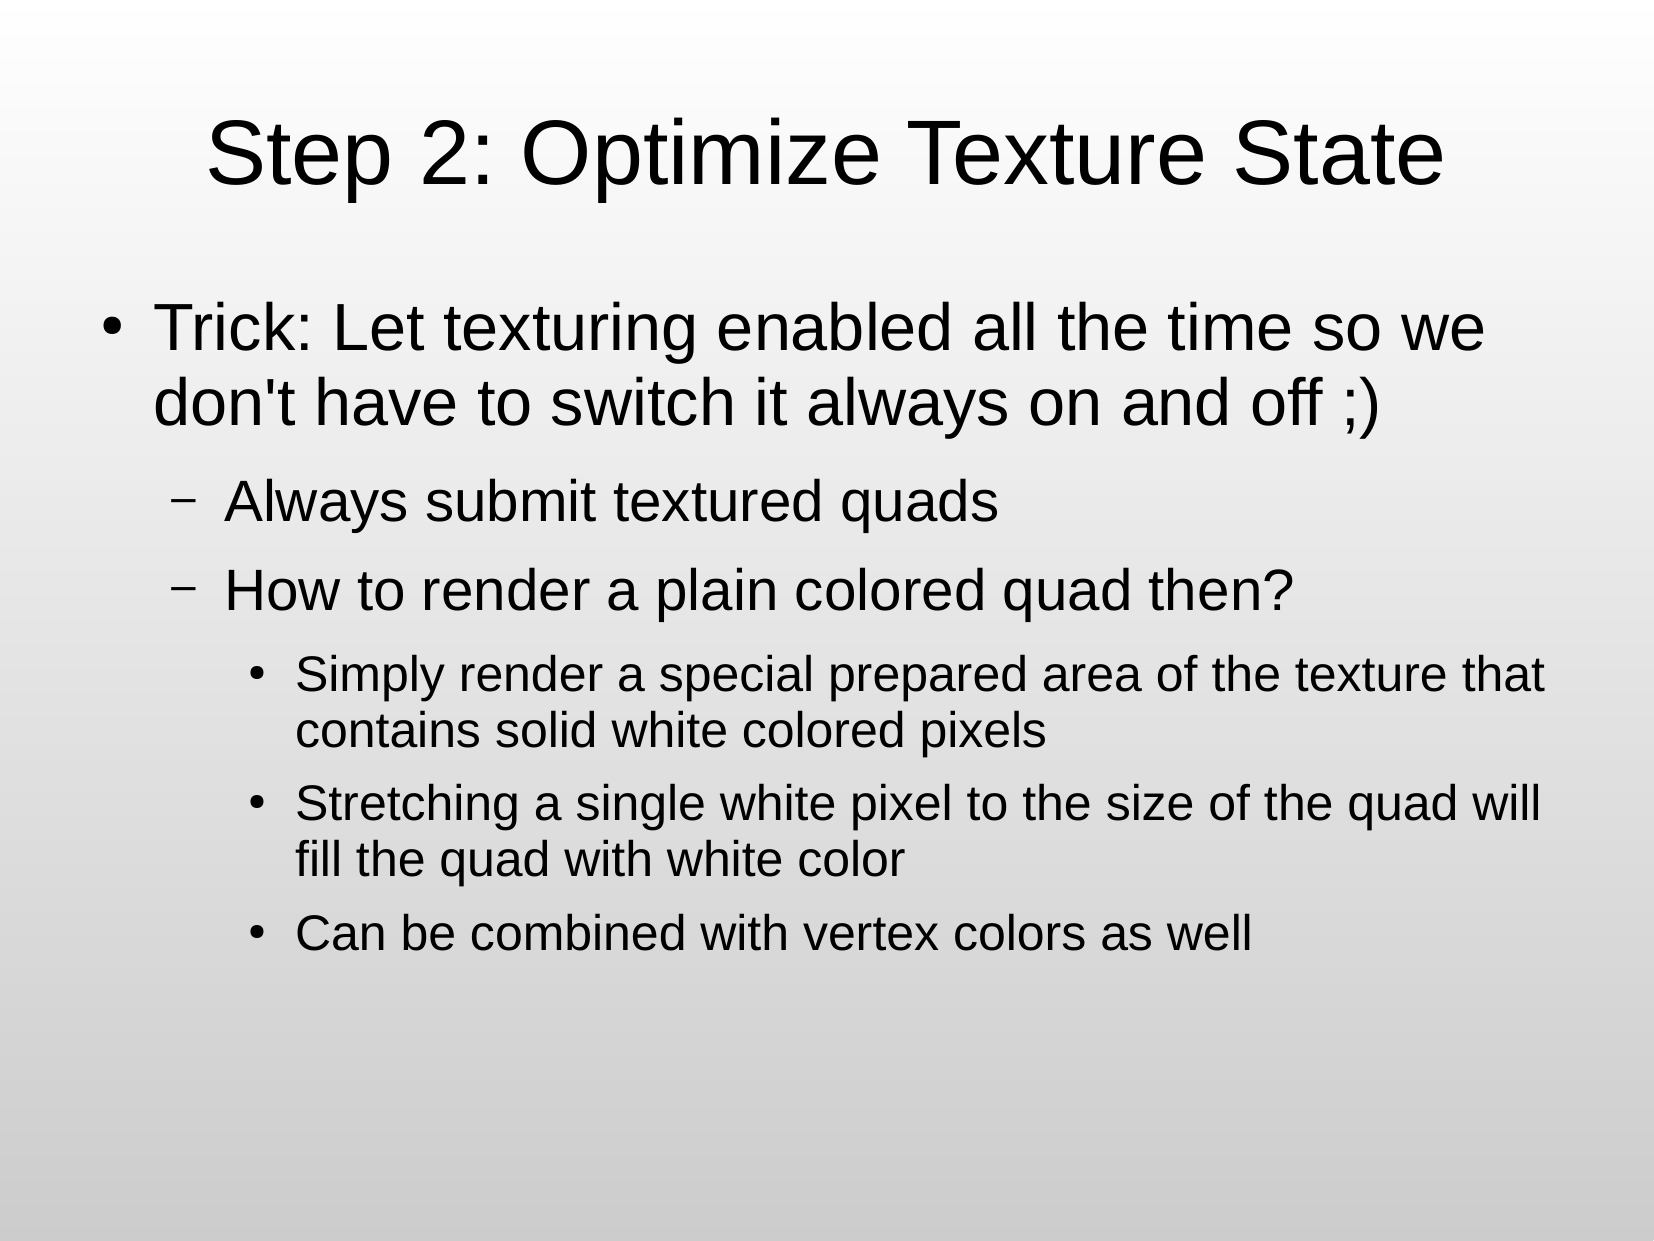

# Step 2: Optimize Texture State
Trick: Let texturing enabled all the time so we don't have to switch it always on and off ;)
Always submit textured quads
How to render a plain colored quad then?
Simply render a special prepared area of the texture that contains solid white colored pixels
Stretching a single white pixel to the size of the quad will fill the quad with white color
Can be combined with vertex colors as well